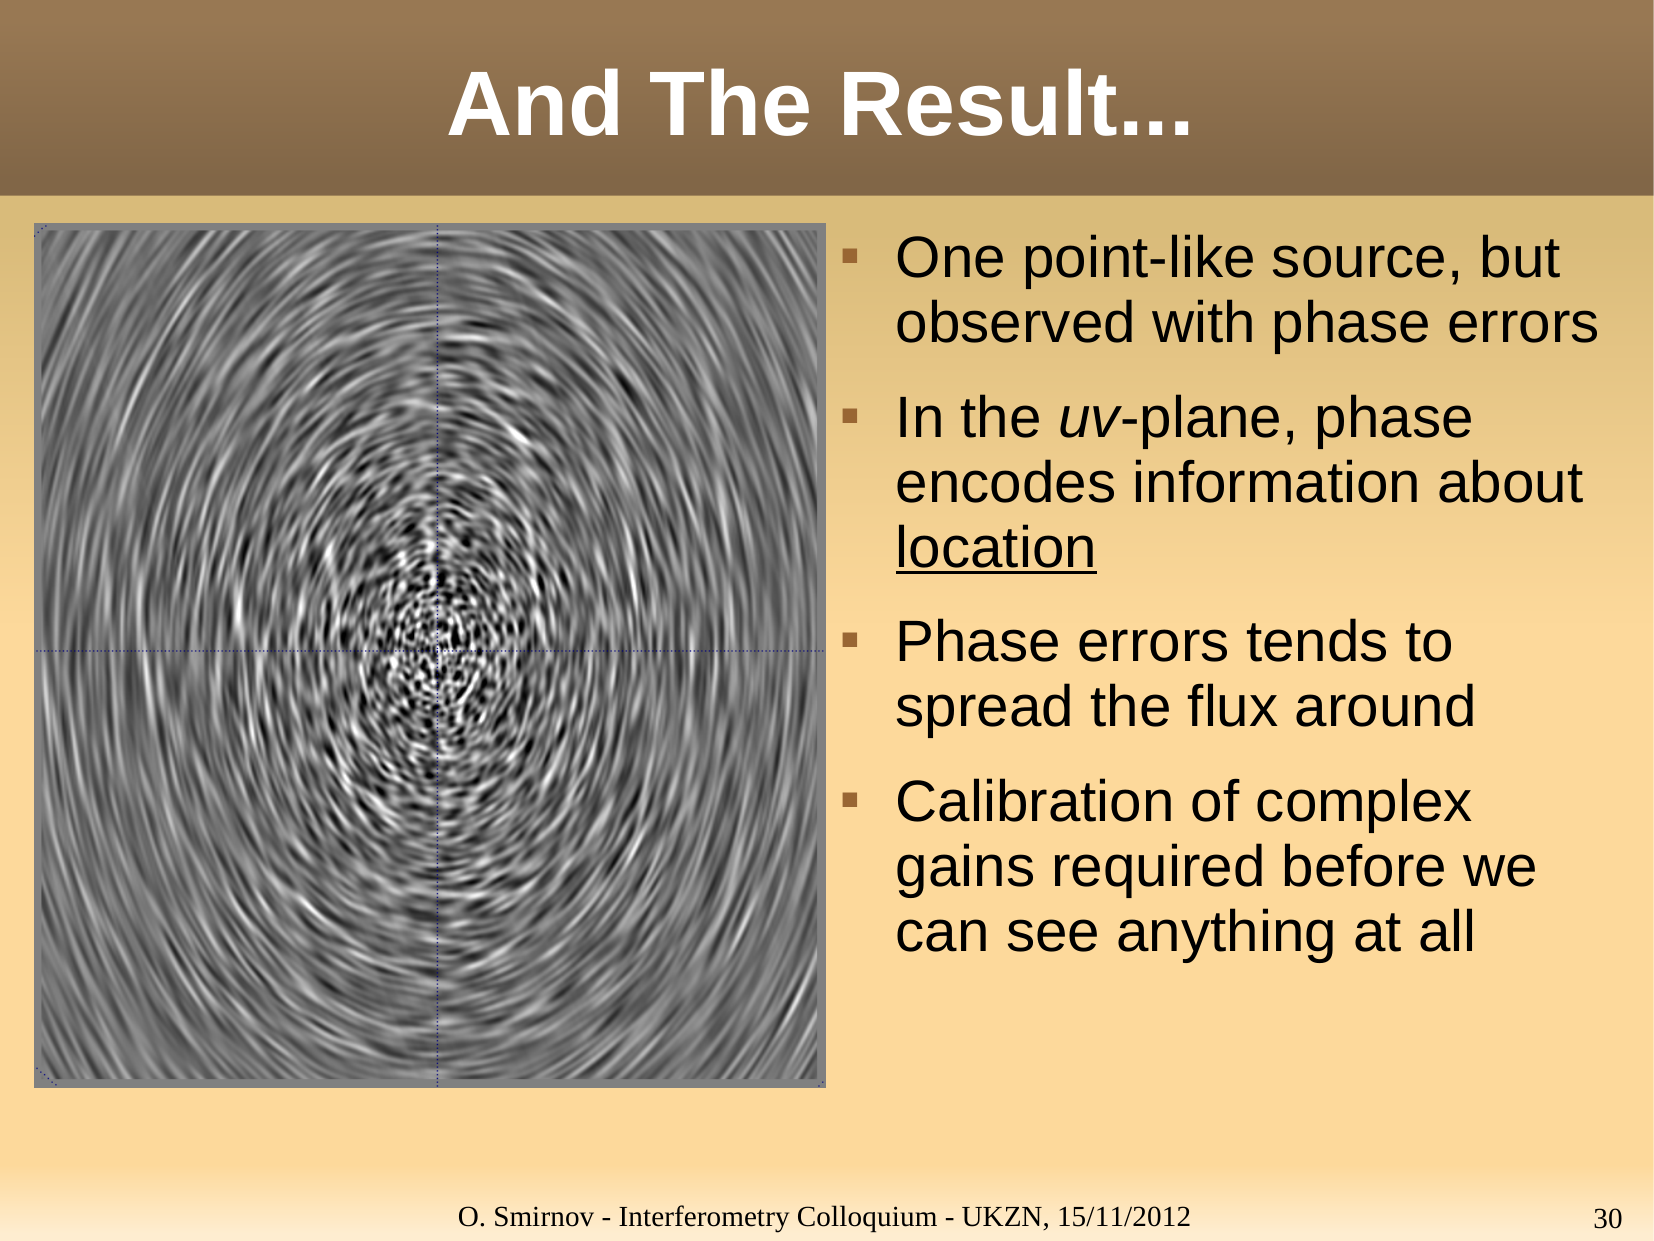

# And The Result...
One point-like source, but observed with phase errors
In the uv-plane, phase encodes information about location
Phase errors tends to spread the flux around
Calibration of complex gains required before we can see anything at all
O. Smirnov - Interferometry Colloquium - UKZN, 15/11/2012
30